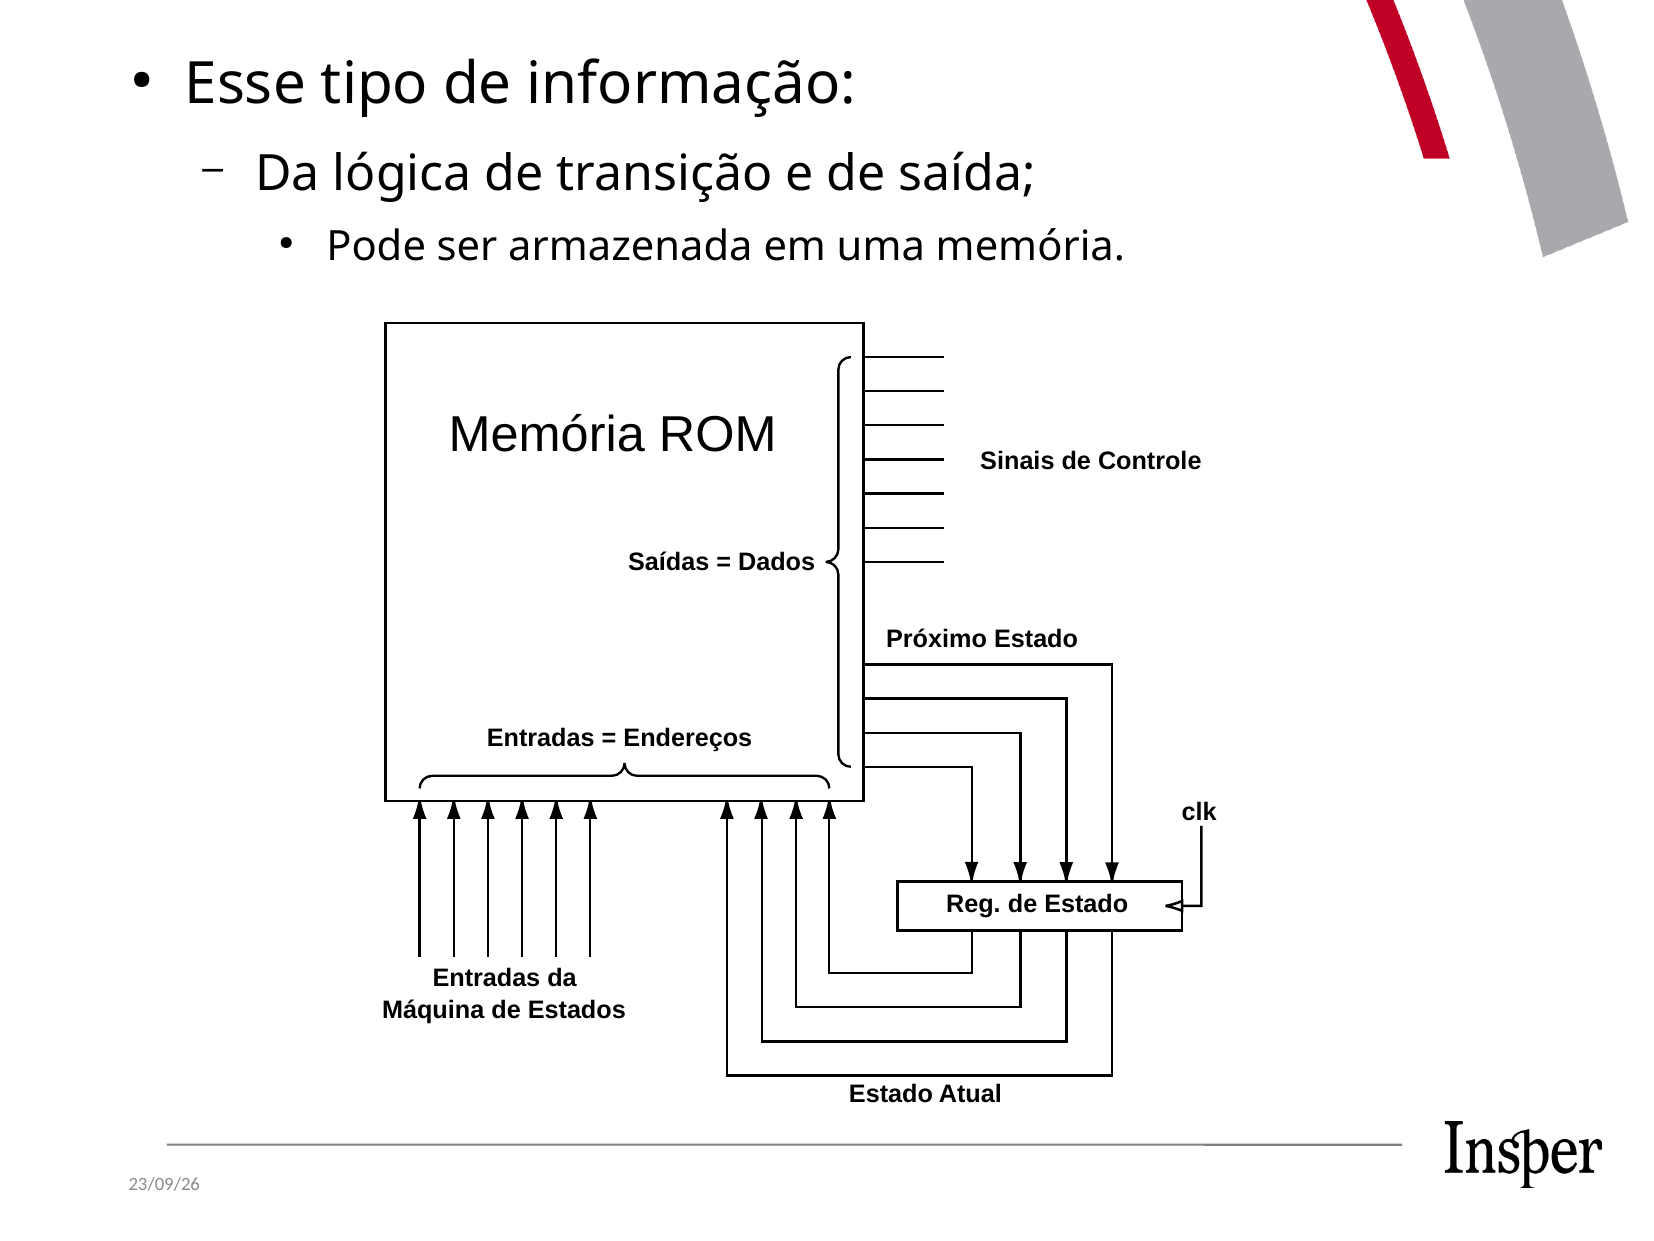

# Esse tipo de informação:
Da lógica de transição e de saída;
Pode ser armazenada em uma memória.